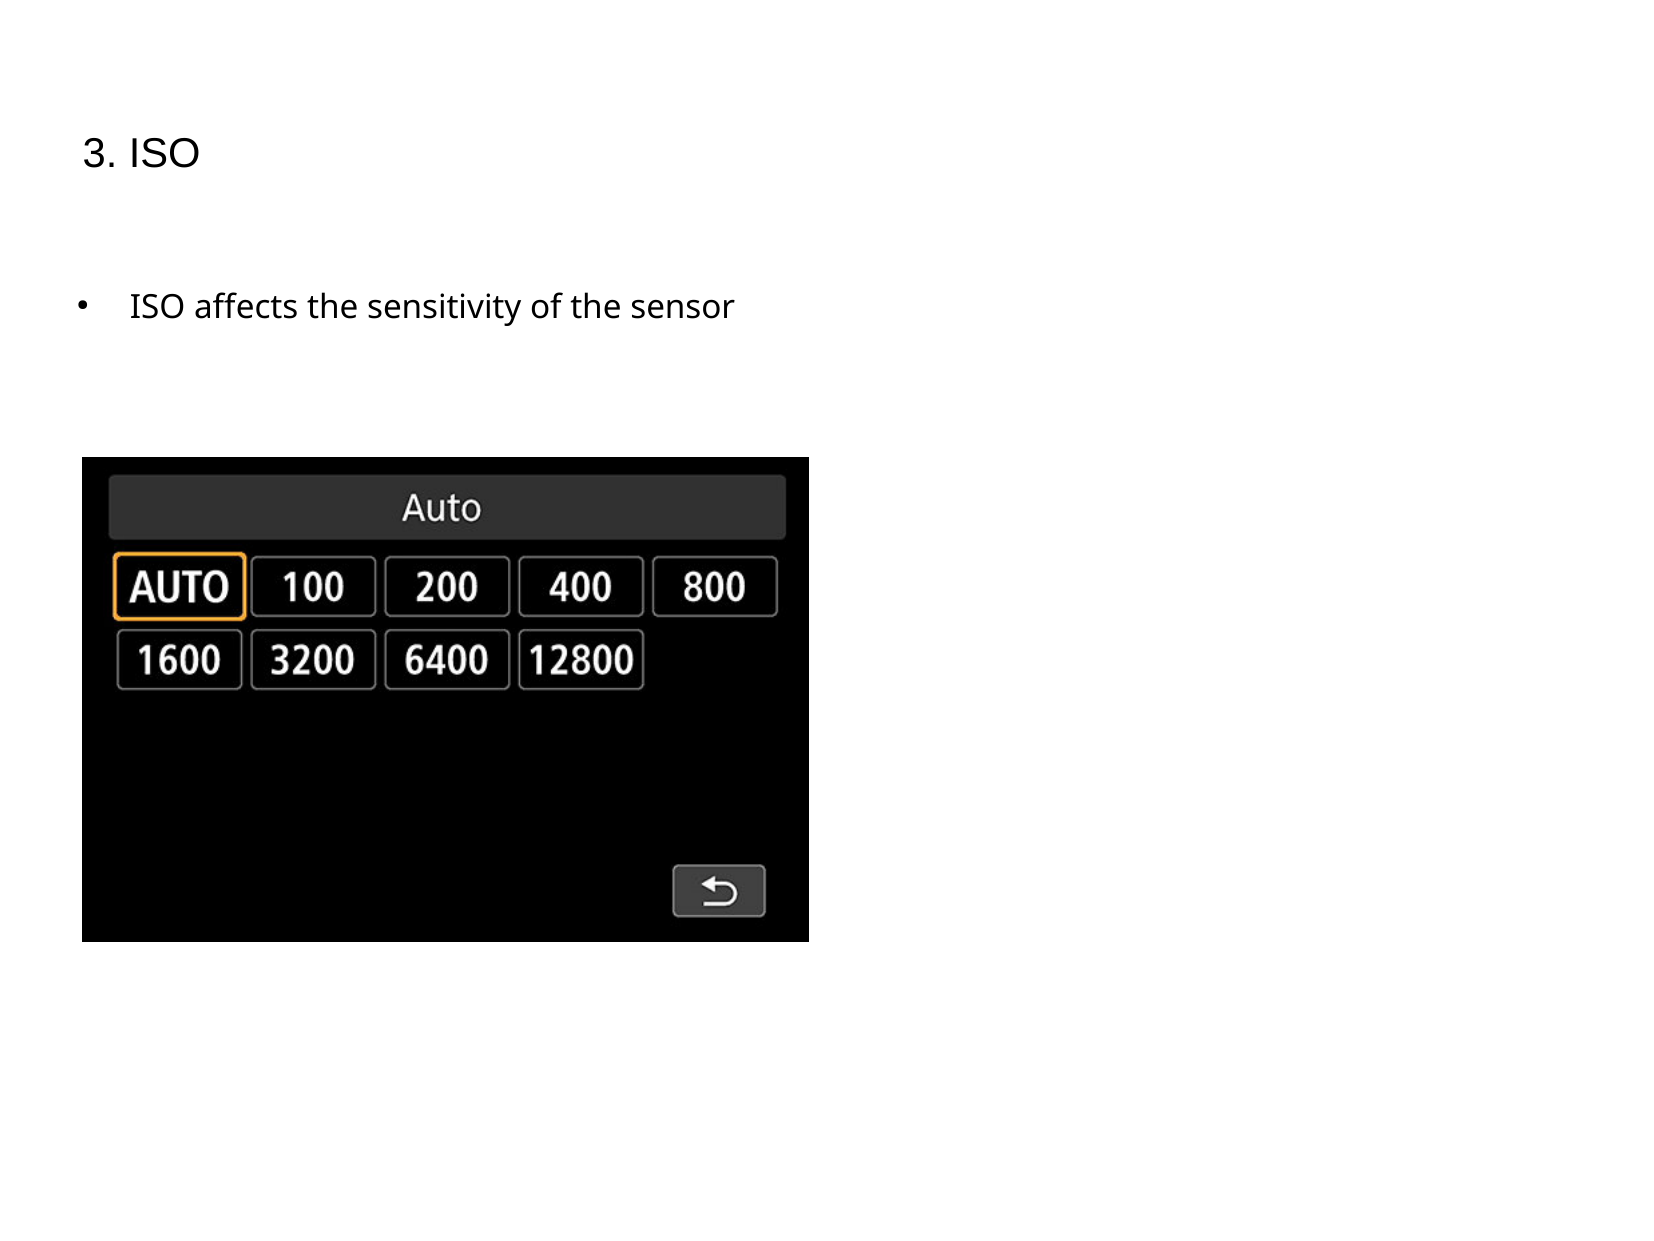

# 3. ISO
ISO affects the sensitivity of the sensor